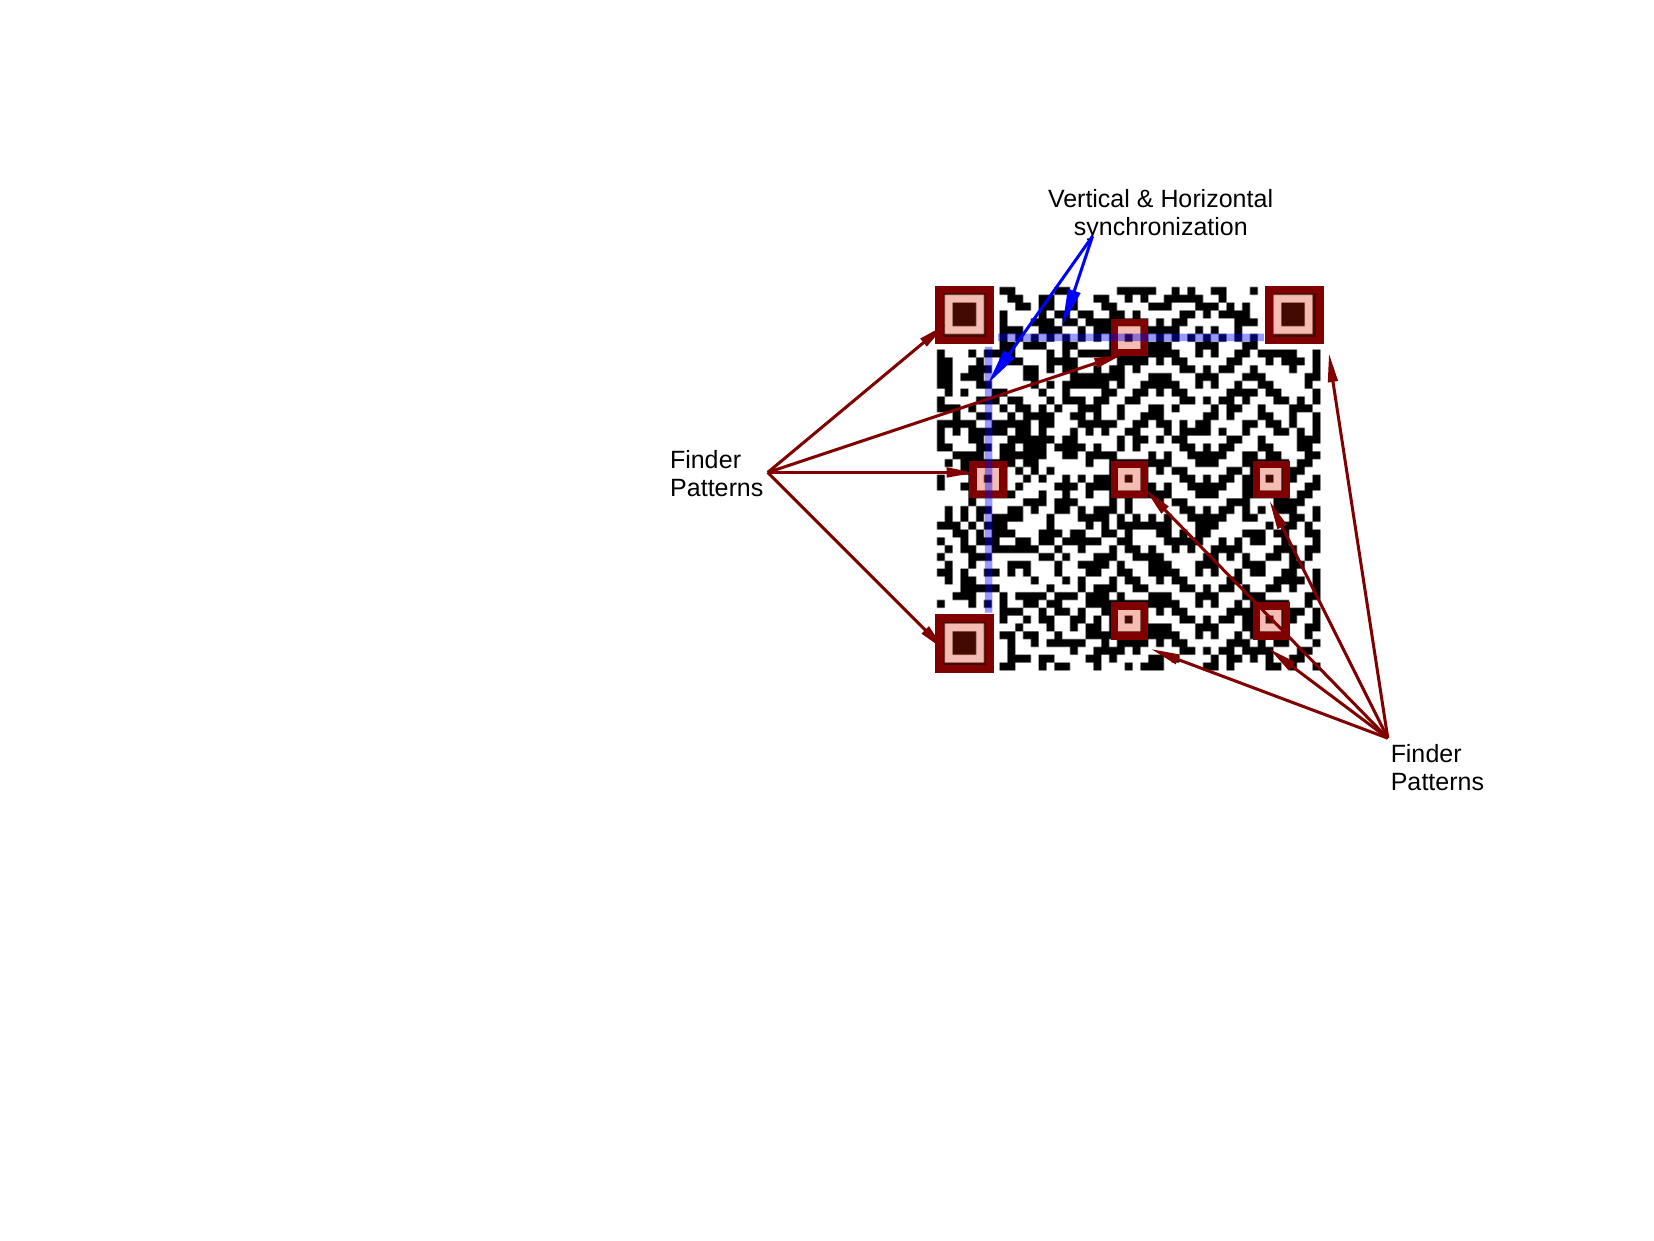

Vertical & Horizontal
synchronization
Finder
Patterns
Finder
Patterns